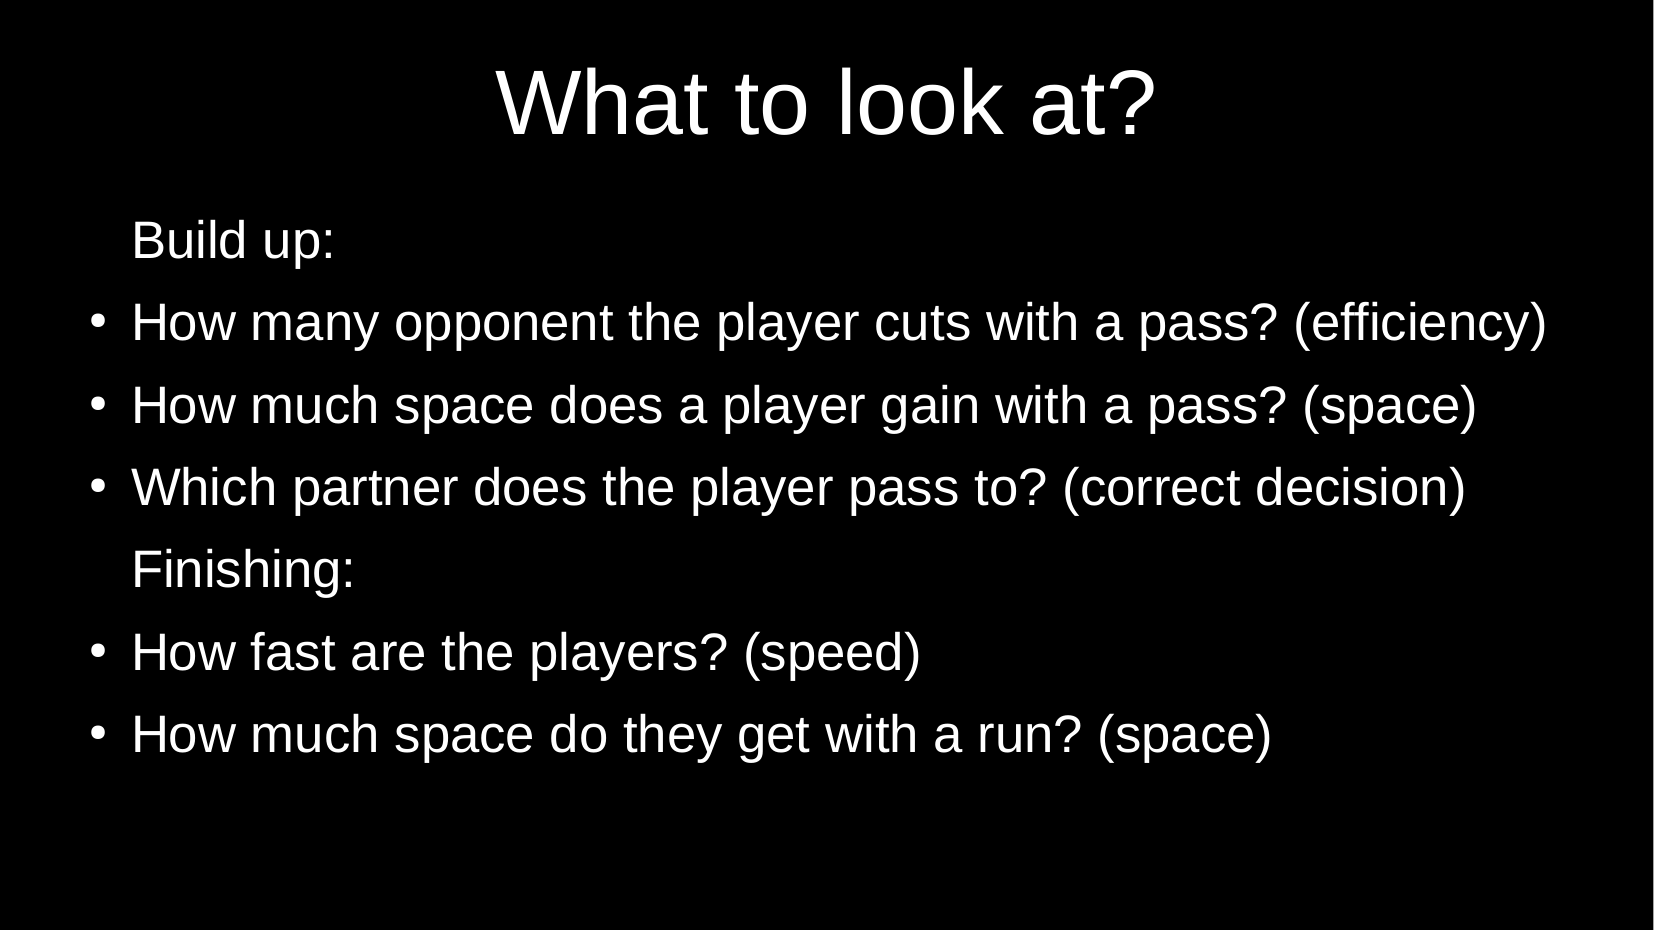

# What to look at?
Build up:
How many opponent the player cuts with a pass? (efficiency)
How much space does a player gain with a pass? (space)
Which partner does the player pass to? (correct decision)
Finishing:
How fast are the players? (speed)
How much space do they get with a run? (space)